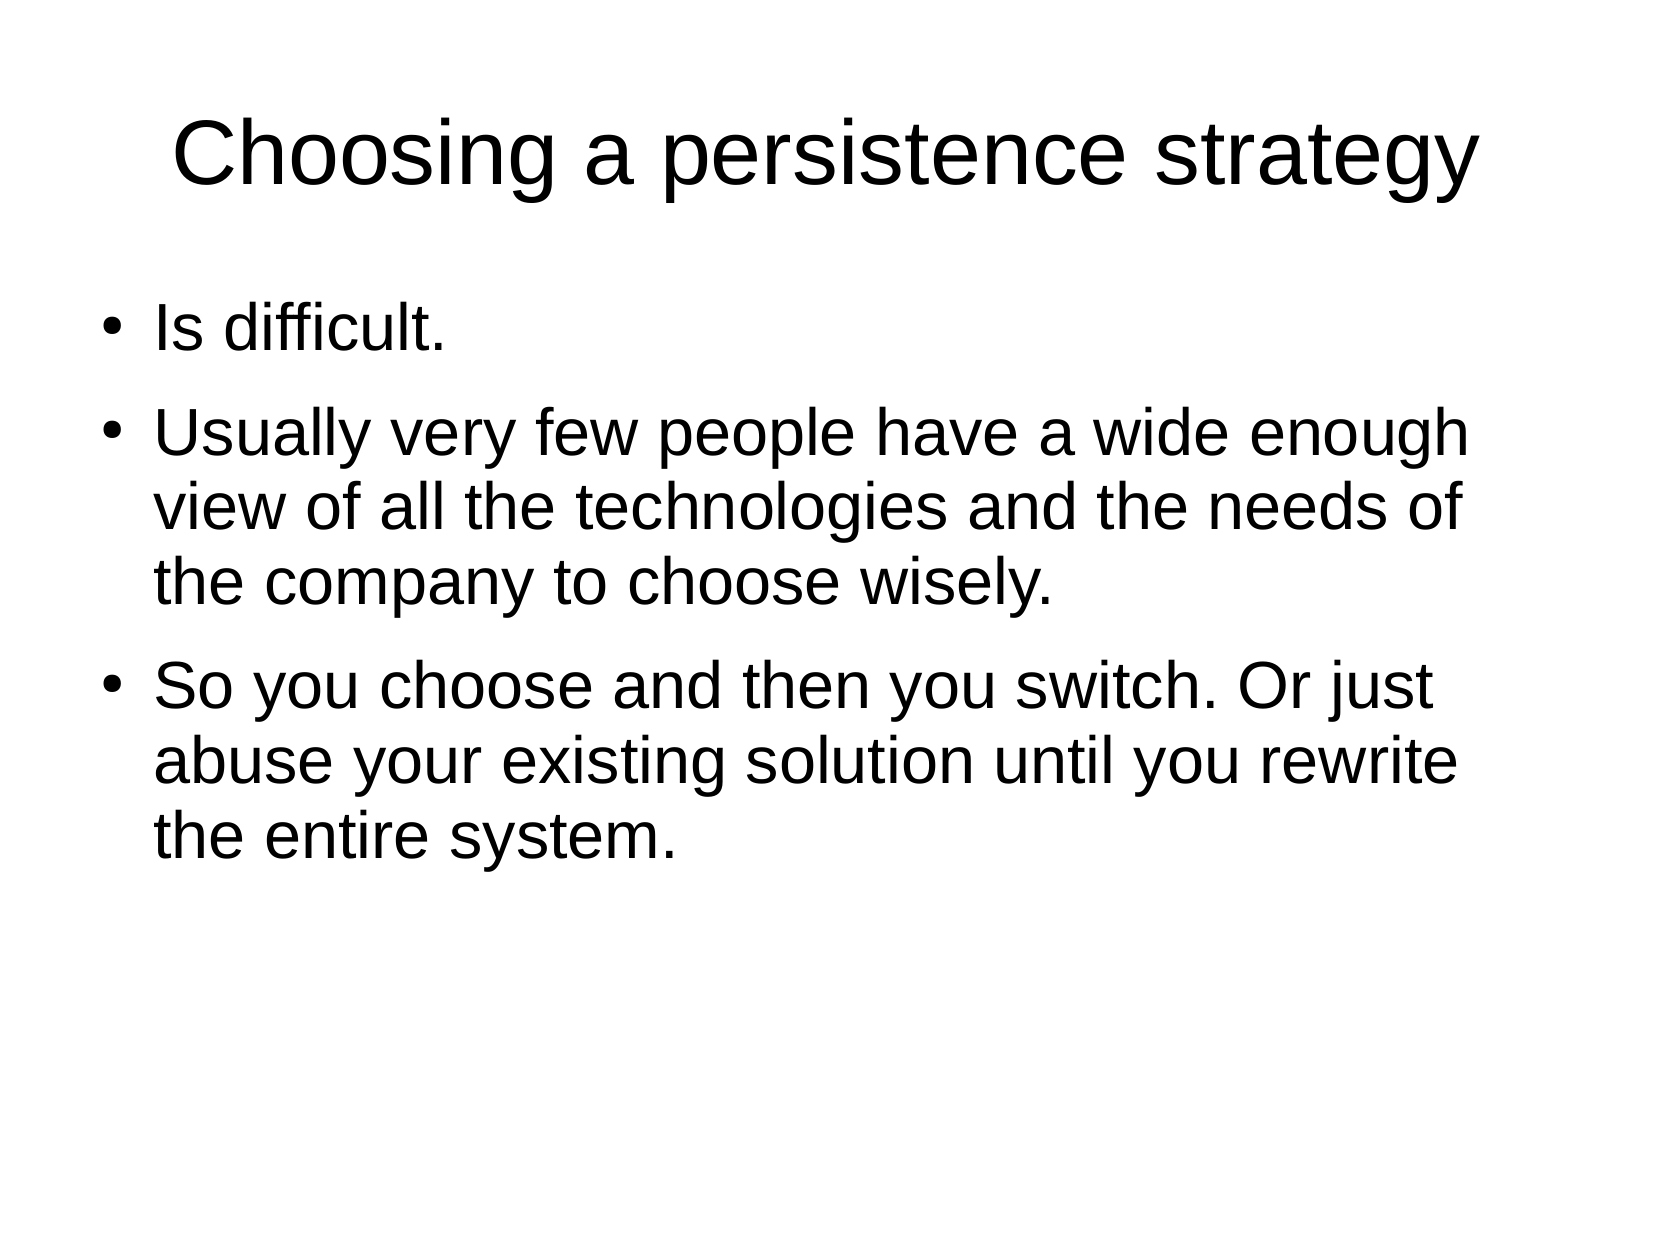

# Choosing a persistence strategy
Is difficult.
Usually very few people have a wide enough view of all the technologies and the needs of the company to choose wisely.
So you choose and then you switch. Or just abuse your existing solution until you rewrite the entire system.